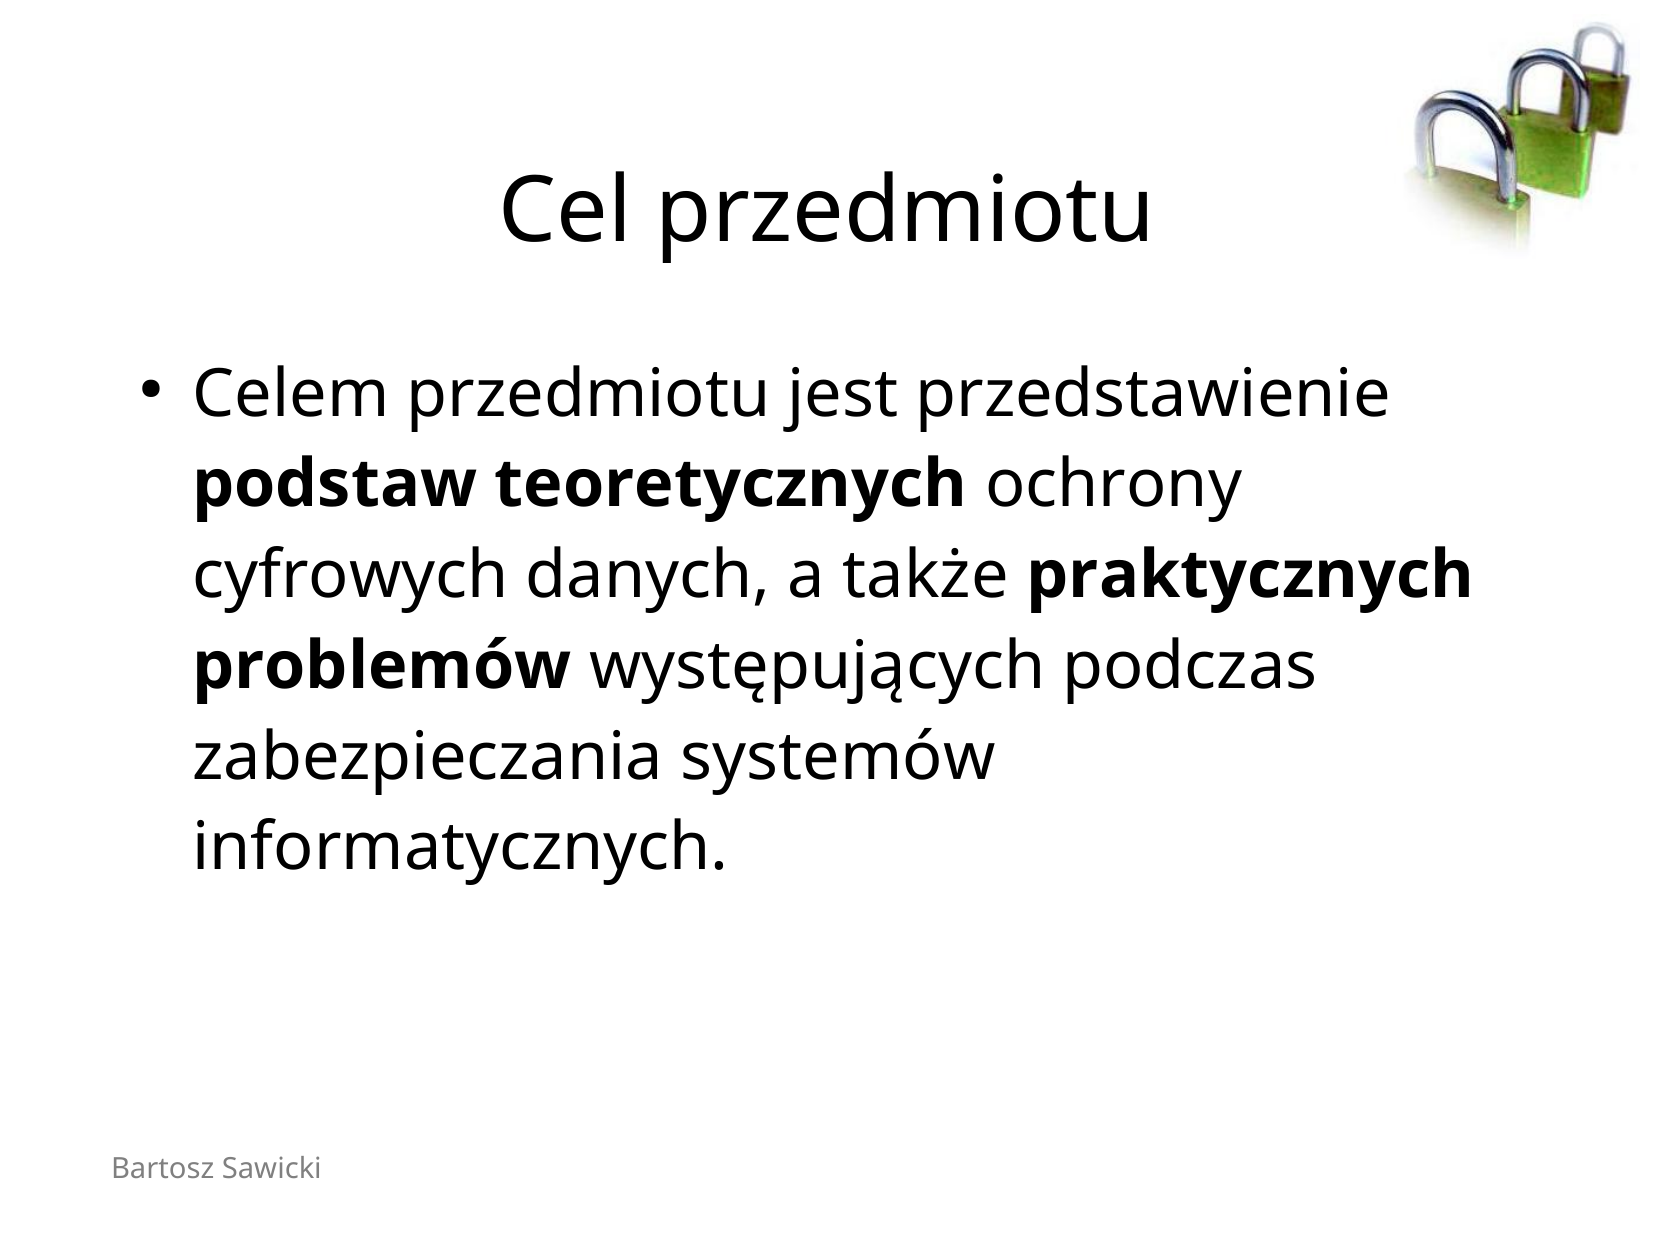

# Cel przedmiotu
Celem przedmiotu jest przedstawienie podstaw teoretycznych ochrony cyfrowych danych, a także praktycznych problemów występujących podczas zabezpieczania systemów informatycznych.